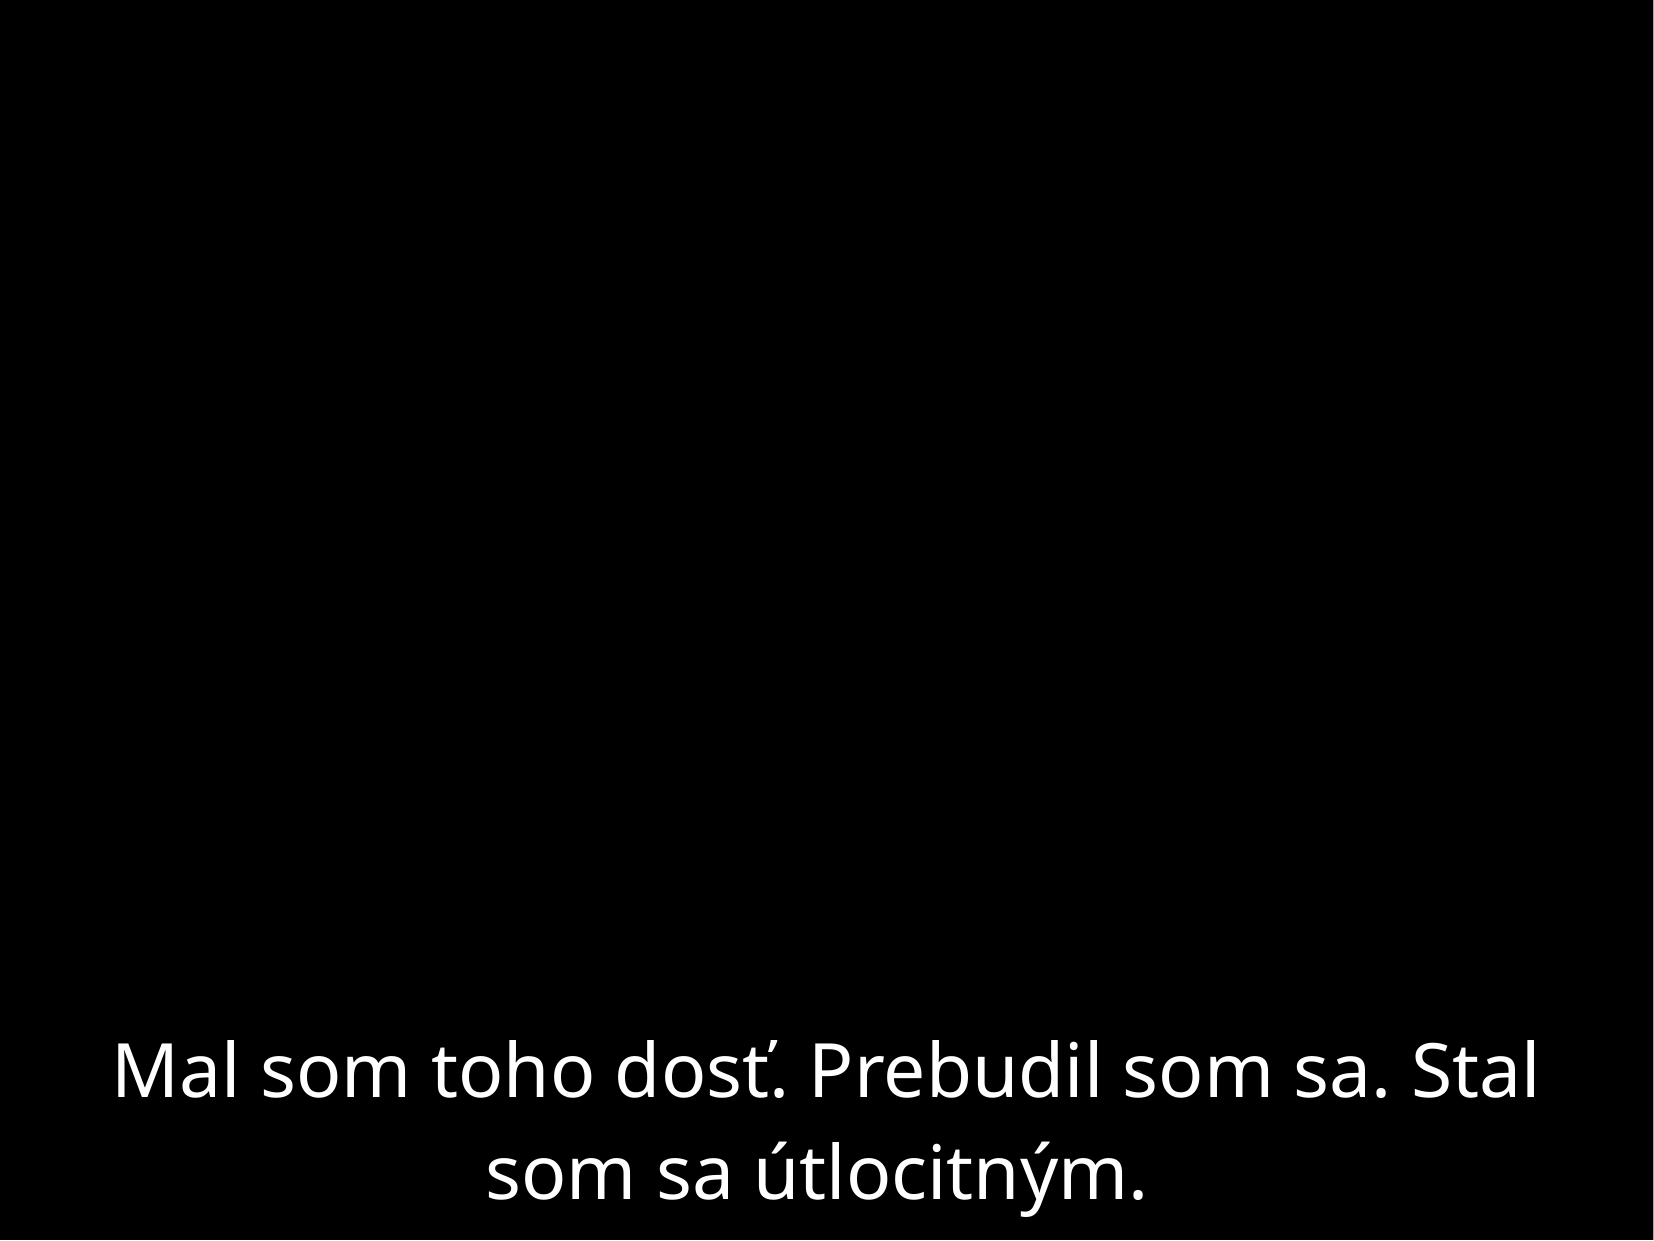

# Mal som toho dosť. Prebudil som sa. Stal som sa útlocitným.